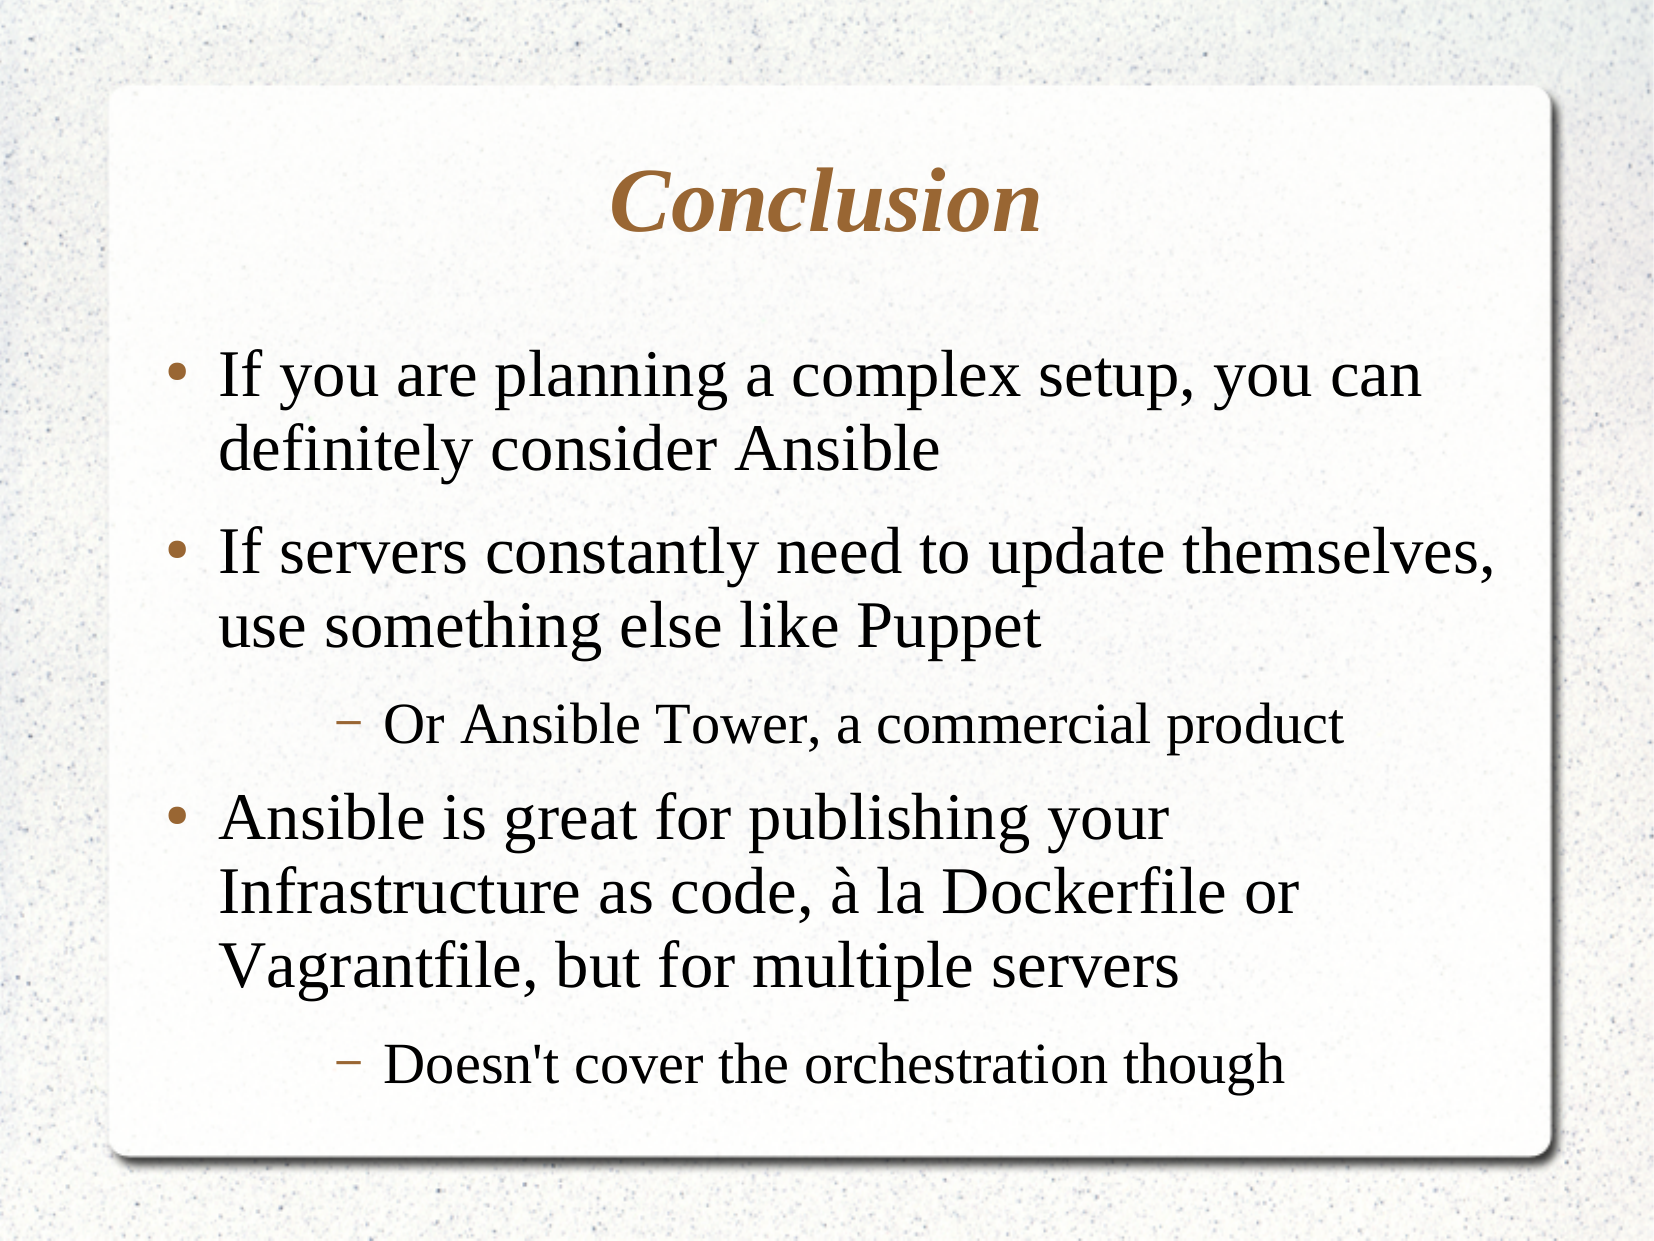

# Conclusion
If you are planning a complex setup, you can definitely consider Ansible
If servers constantly need to update themselves, use something else like Puppet
Or Ansible Tower, a commercial product
Ansible is great for publishing your Infrastructure as code, à la Dockerfile or Vagrantfile, but for multiple servers
Doesn't cover the orchestration though